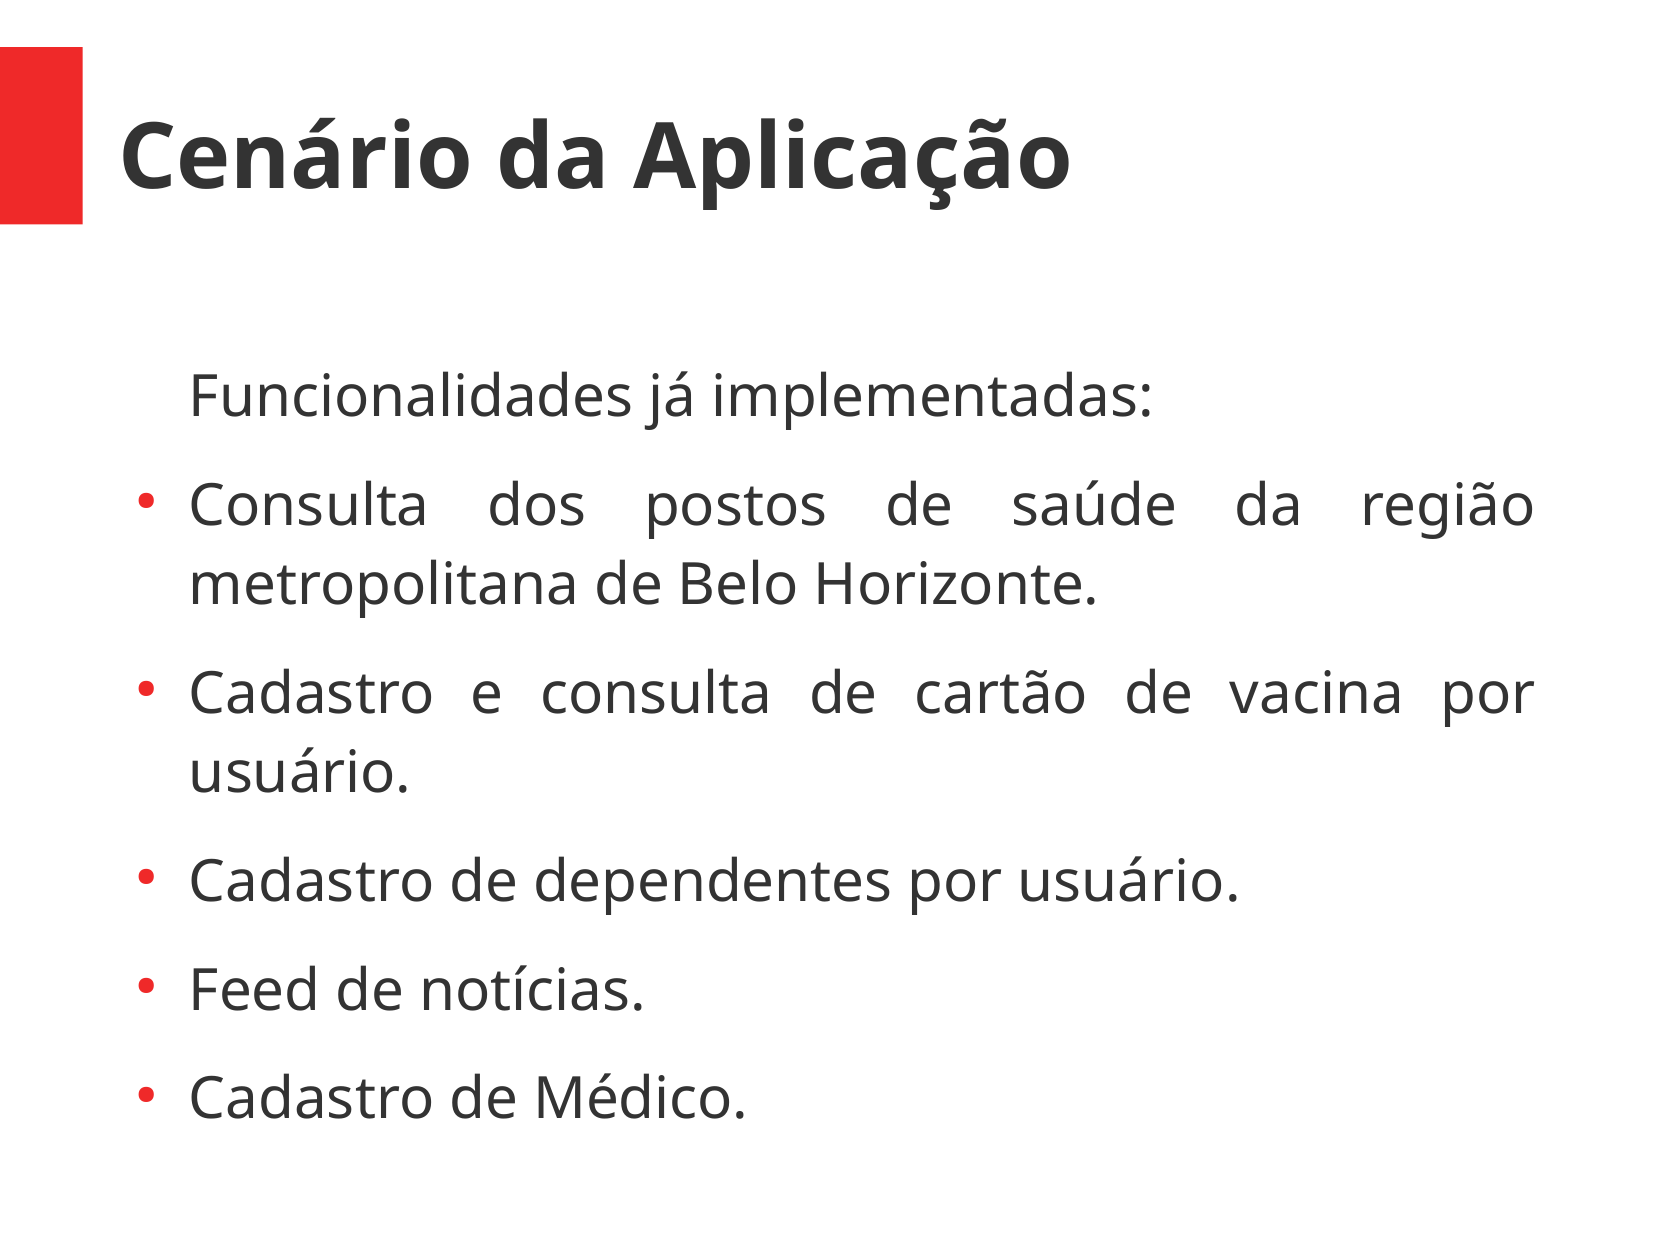

# Cenário da Aplicação
Funcionalidades já implementadas:
Consulta dos postos de saúde da região metropolitana de Belo Horizonte.
Cadastro e consulta de cartão de vacina por usuário.
Cadastro de dependentes por usuário.
Feed de notícias.
Cadastro de Médico.